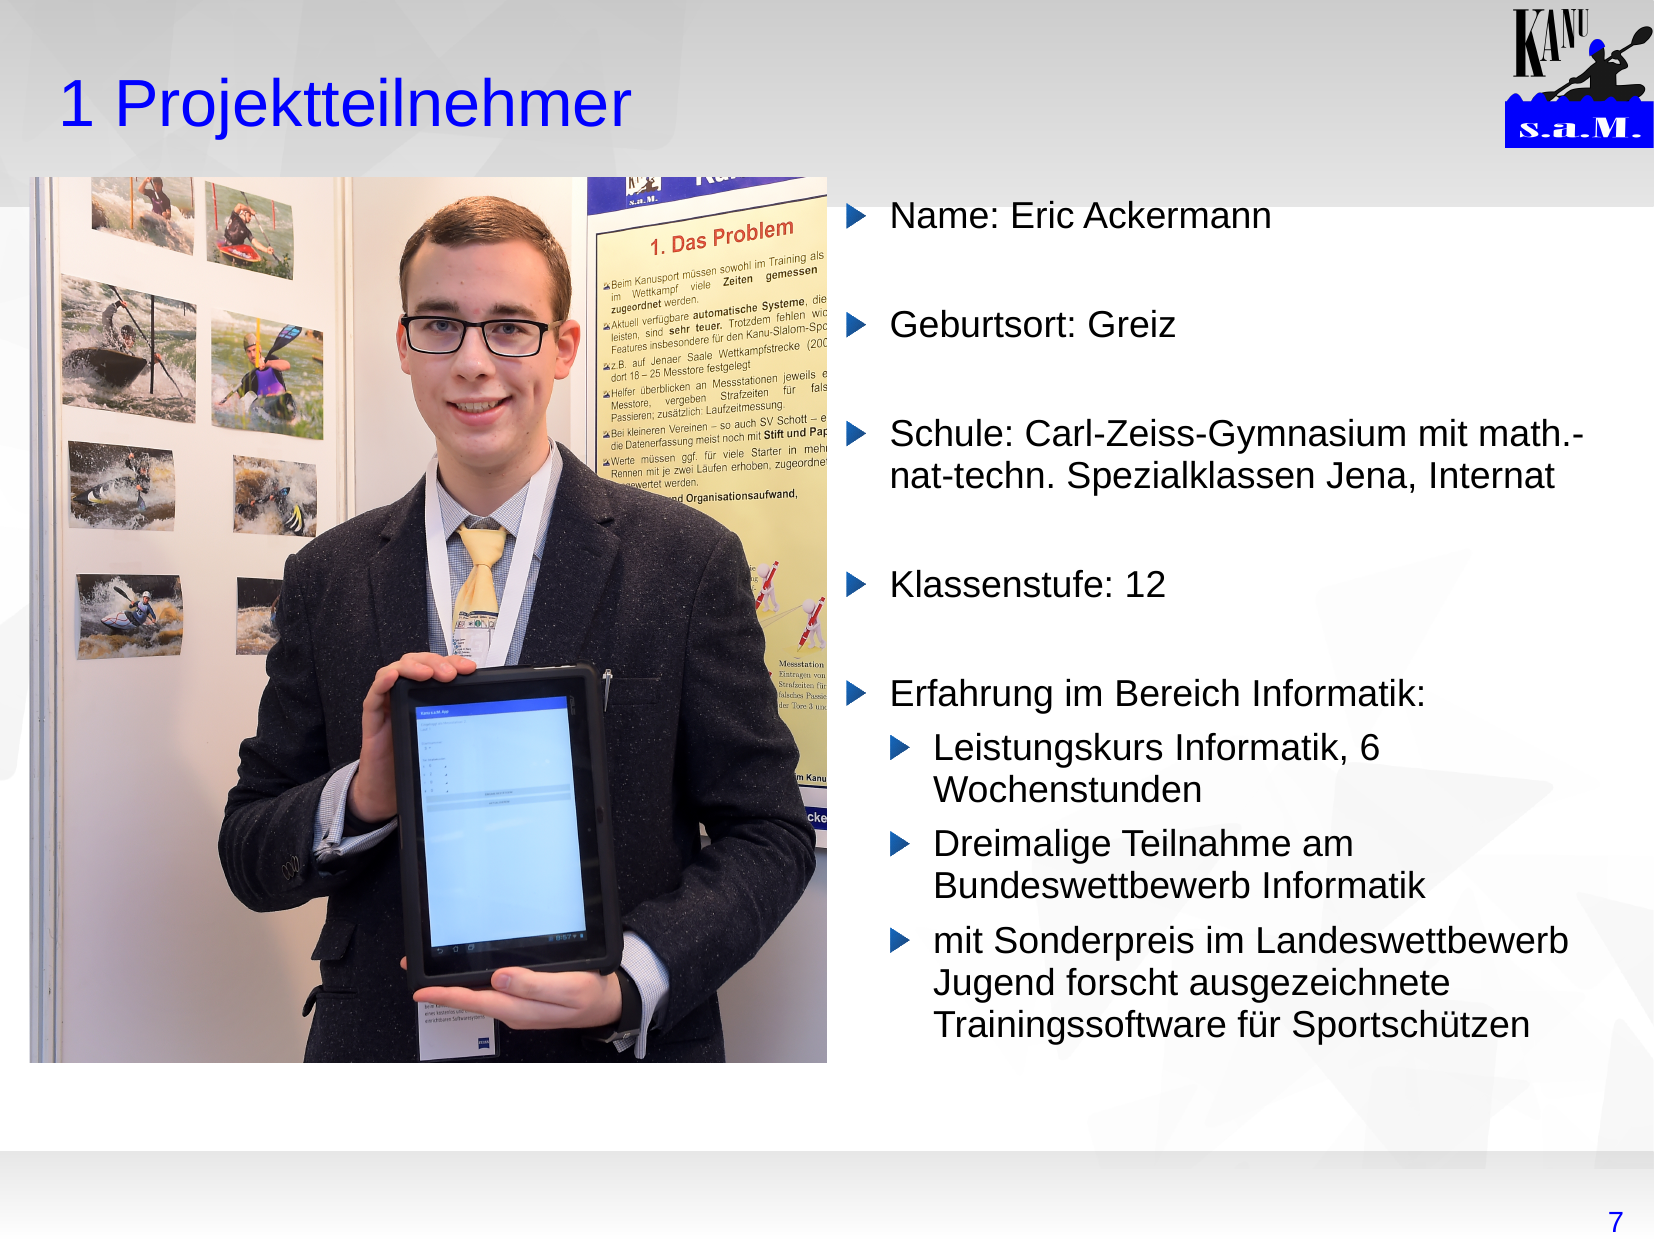

# 1 Projektteilnehmer
Name: Eric Ackermann
Geburtsort: Greiz
Schule: Carl-Zeiss-Gymnasium mit math.-nat-techn. Spezialklassen Jena, Internat
Klassenstufe: 12
Erfahrung im Bereich Informatik:
Leistungskurs Informatik, 6 Wochenstunden
Dreimalige Teilnahme am Bundeswettbewerb Informatik
mit Sonderpreis im Landeswettbewerb Jugend forscht ausgezeichnete Trainingssoftware für Sportschützen
7